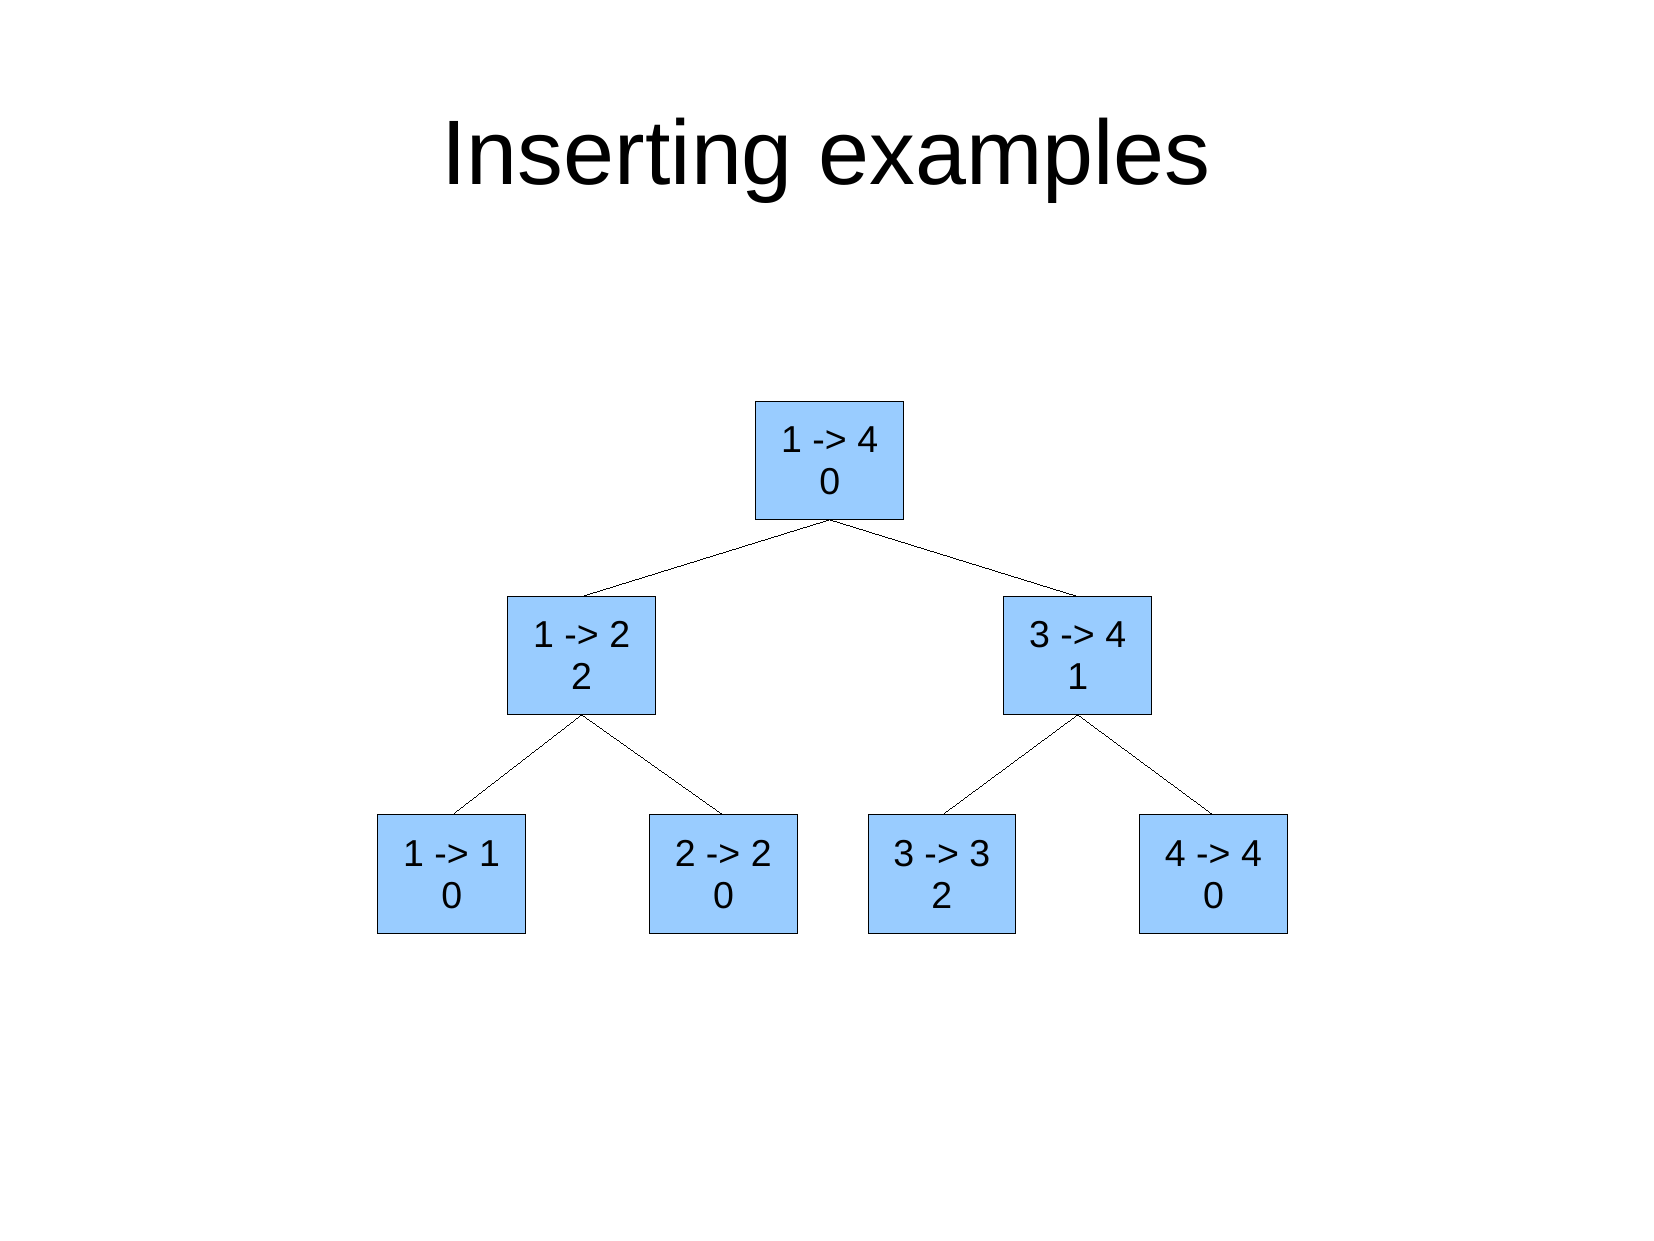

# Inserting examples
1 -> 4
0
1 -> 2
2
3 -> 4
1
1 -> 1
0
2 -> 2
0
3 -> 3
2
4 -> 4
0